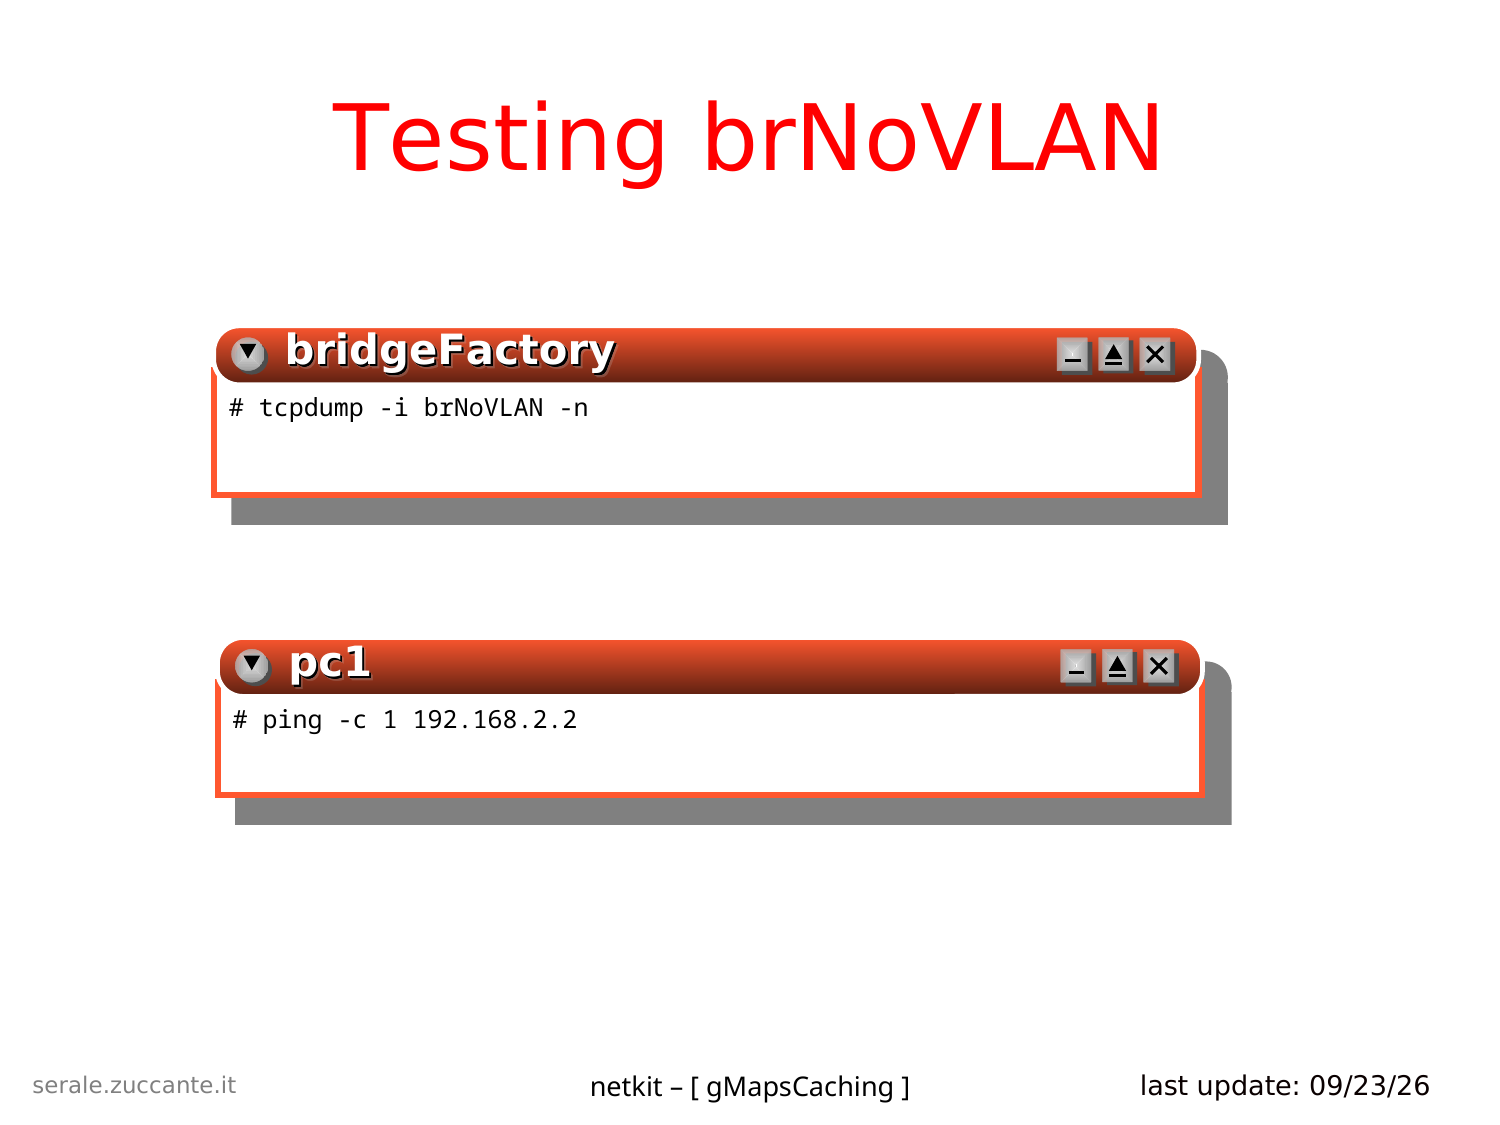

# Testing brNoVLAN
bridgeFactory
# tcpdump -i brNoVLAN -n
pc1
# ping -c 1 192.168.2.2
gMapsCaching